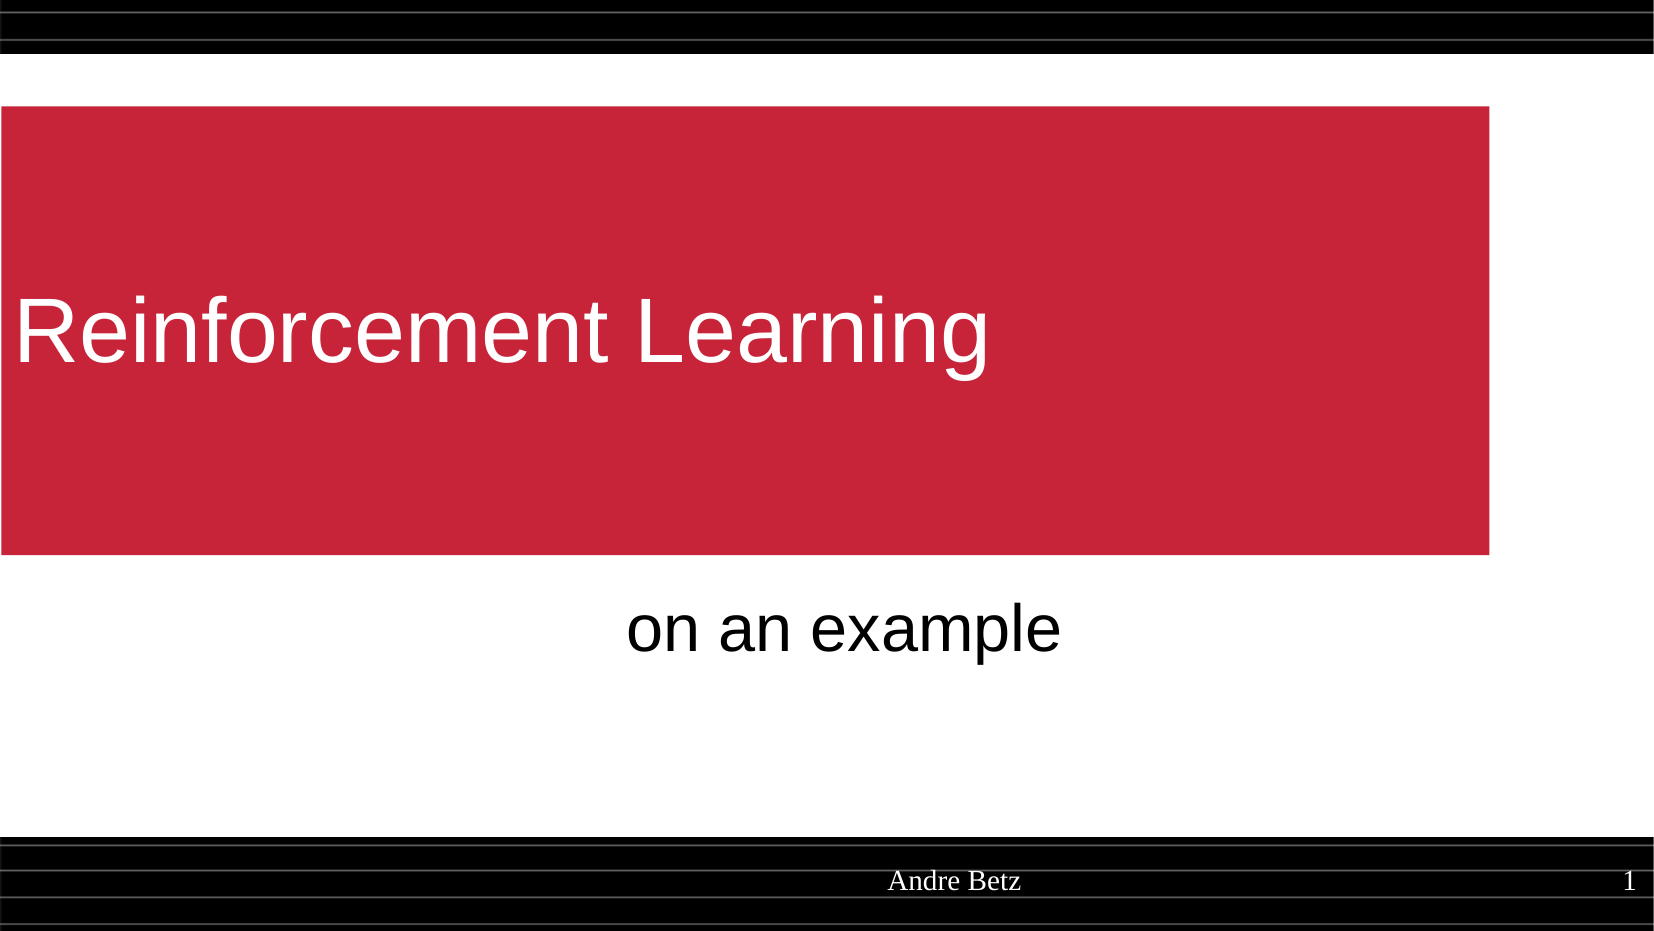

# Reinforcement Learning
on an example
Andre Betz
1